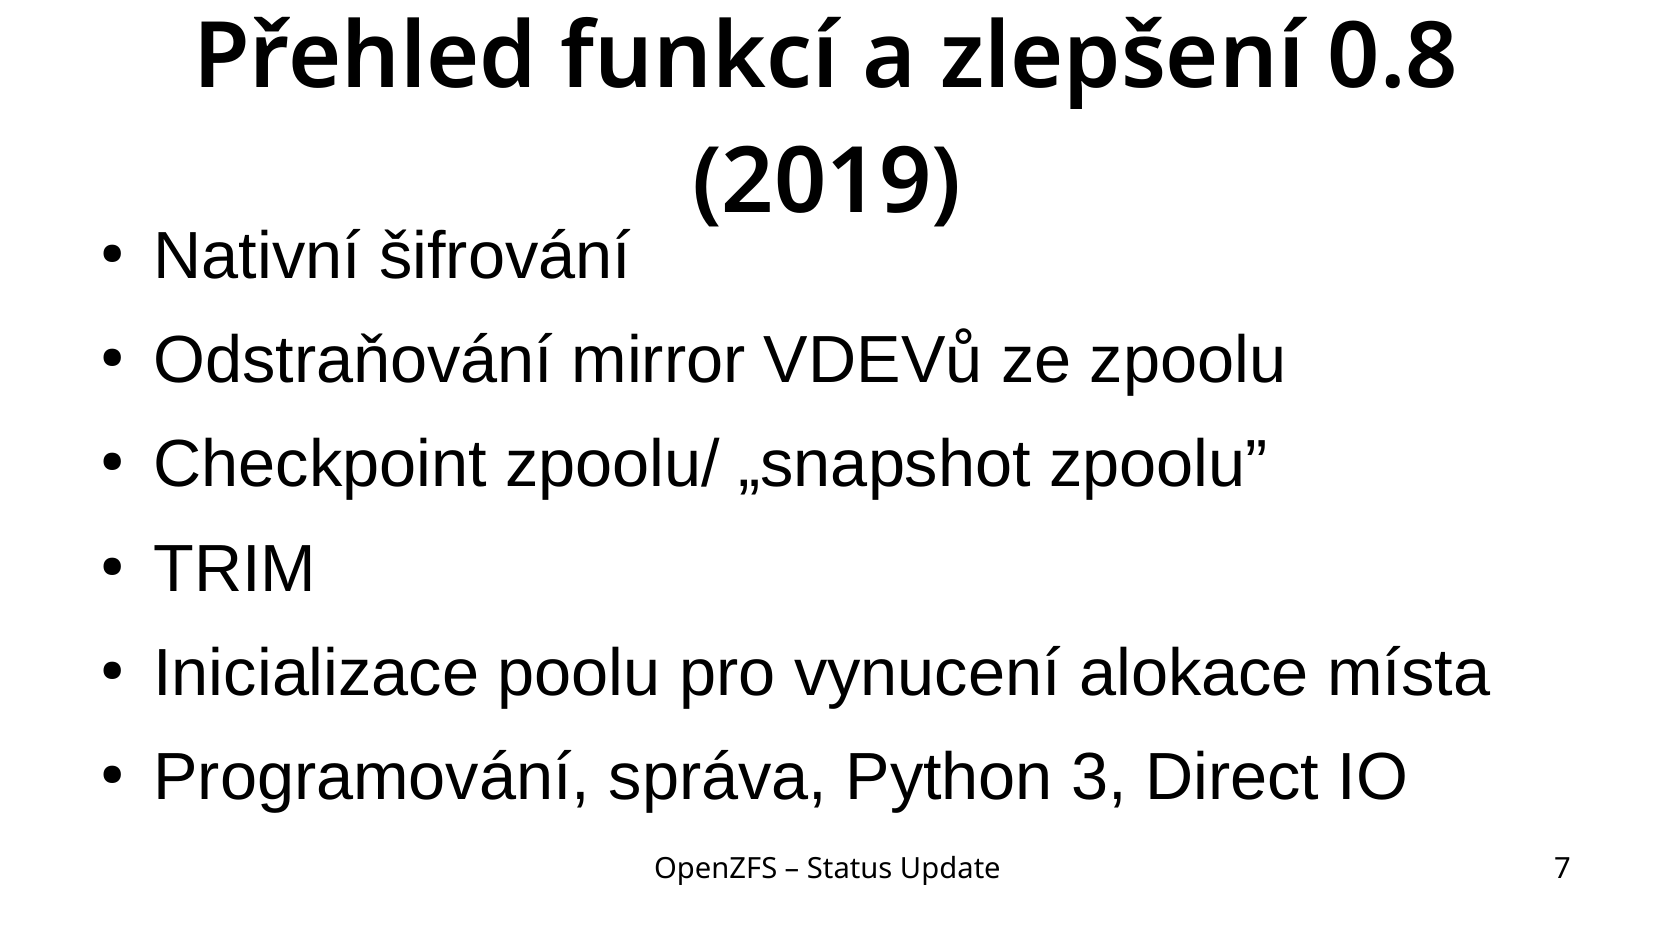

# Přehled funkcí a zlepšení 0.8 (2019)
Nativní šifrování
Odstraňování mirror VDEVů ze zpoolu
Checkpoint zpoolu/ „snapshot zpoolu”
TRIM
Inicializace poolu pro vynucení alokace místa
Programování, správa, Python 3, Direct IO
OpenZFS – Status Update
7